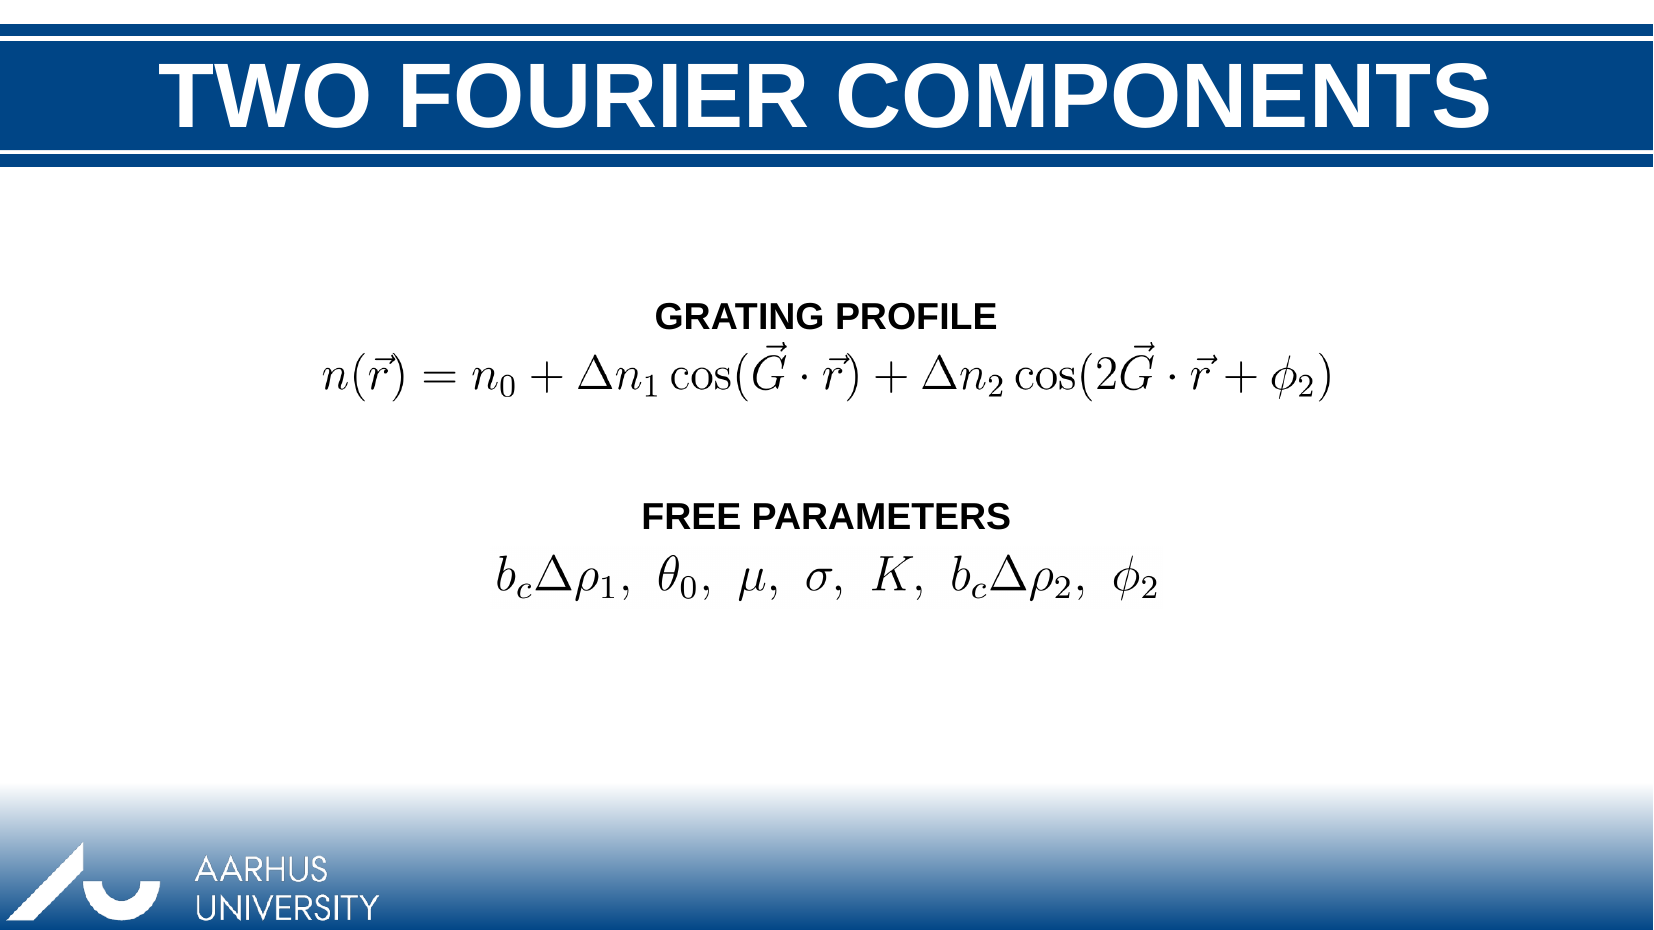

# TWO FOURIER COMPONENTS
GRATING PROFILE
FREE PARAMETERS